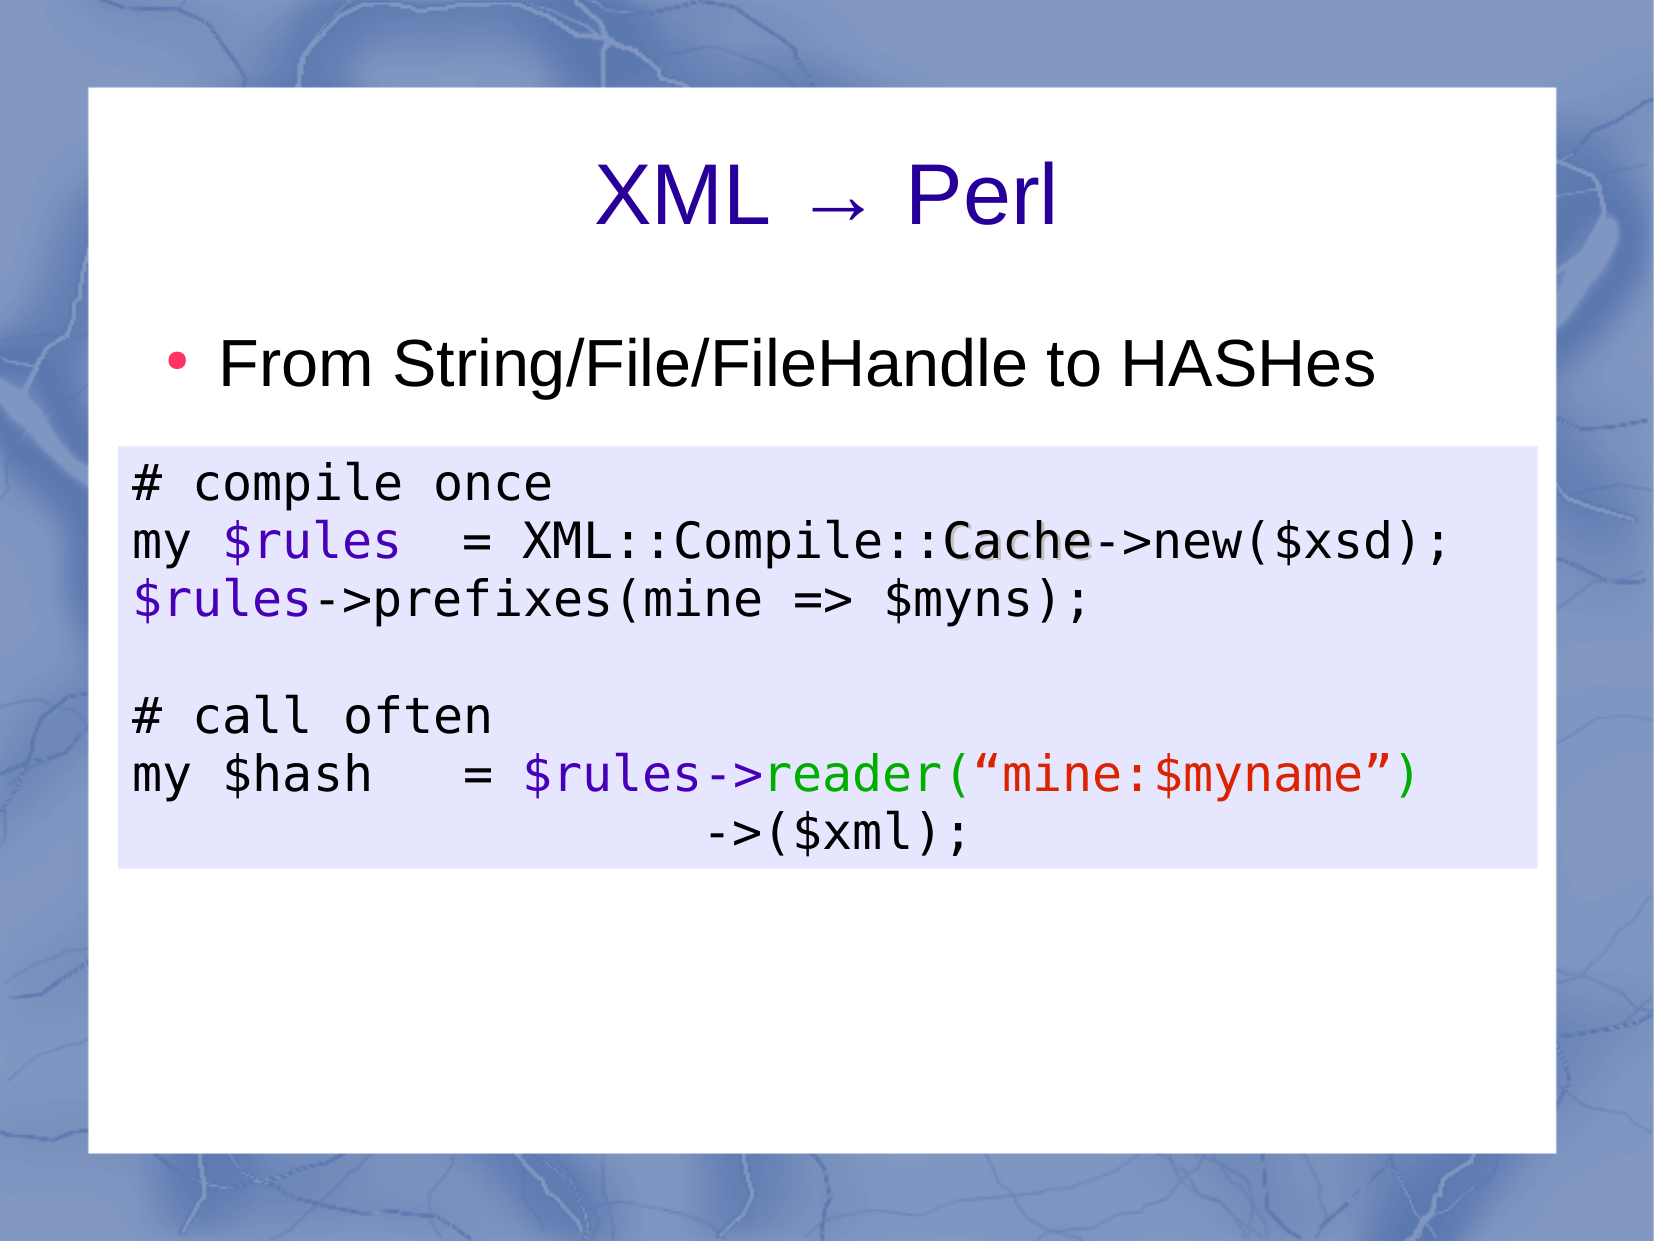

# XML → Perl
From String/File/FileHandle to HASHes
# compile once
my $rules = XML::Compile::Cache->new($xsd);
$rules->prefixes(mine => $myns);
# call often
my $hash = $rules->reader(“mine:$myname”)
 ->($xml);